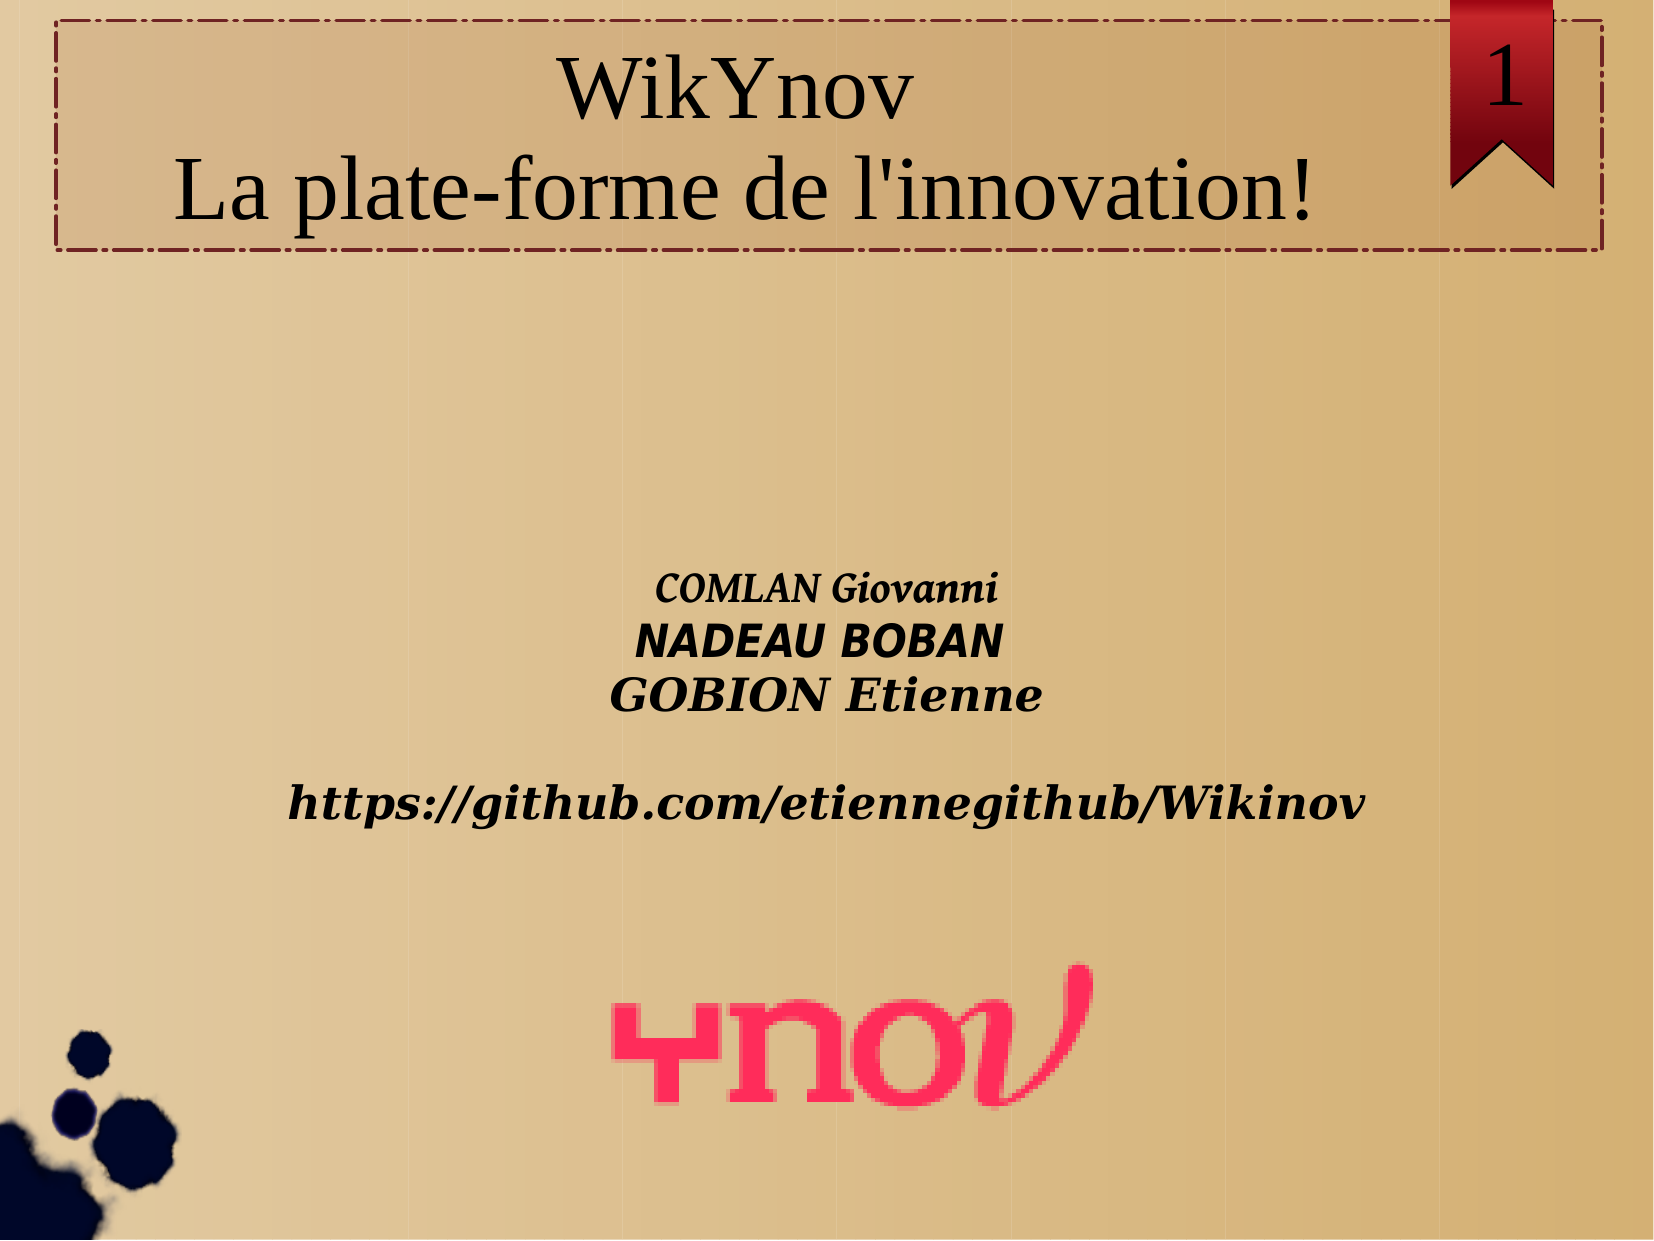

1
# WikYnov  La plate-forme de l'innovation!
COMLAN Giovanni
NADEAU BOBAN
GOBION Etienne
https://github.com/etiennegithub/Wikinov